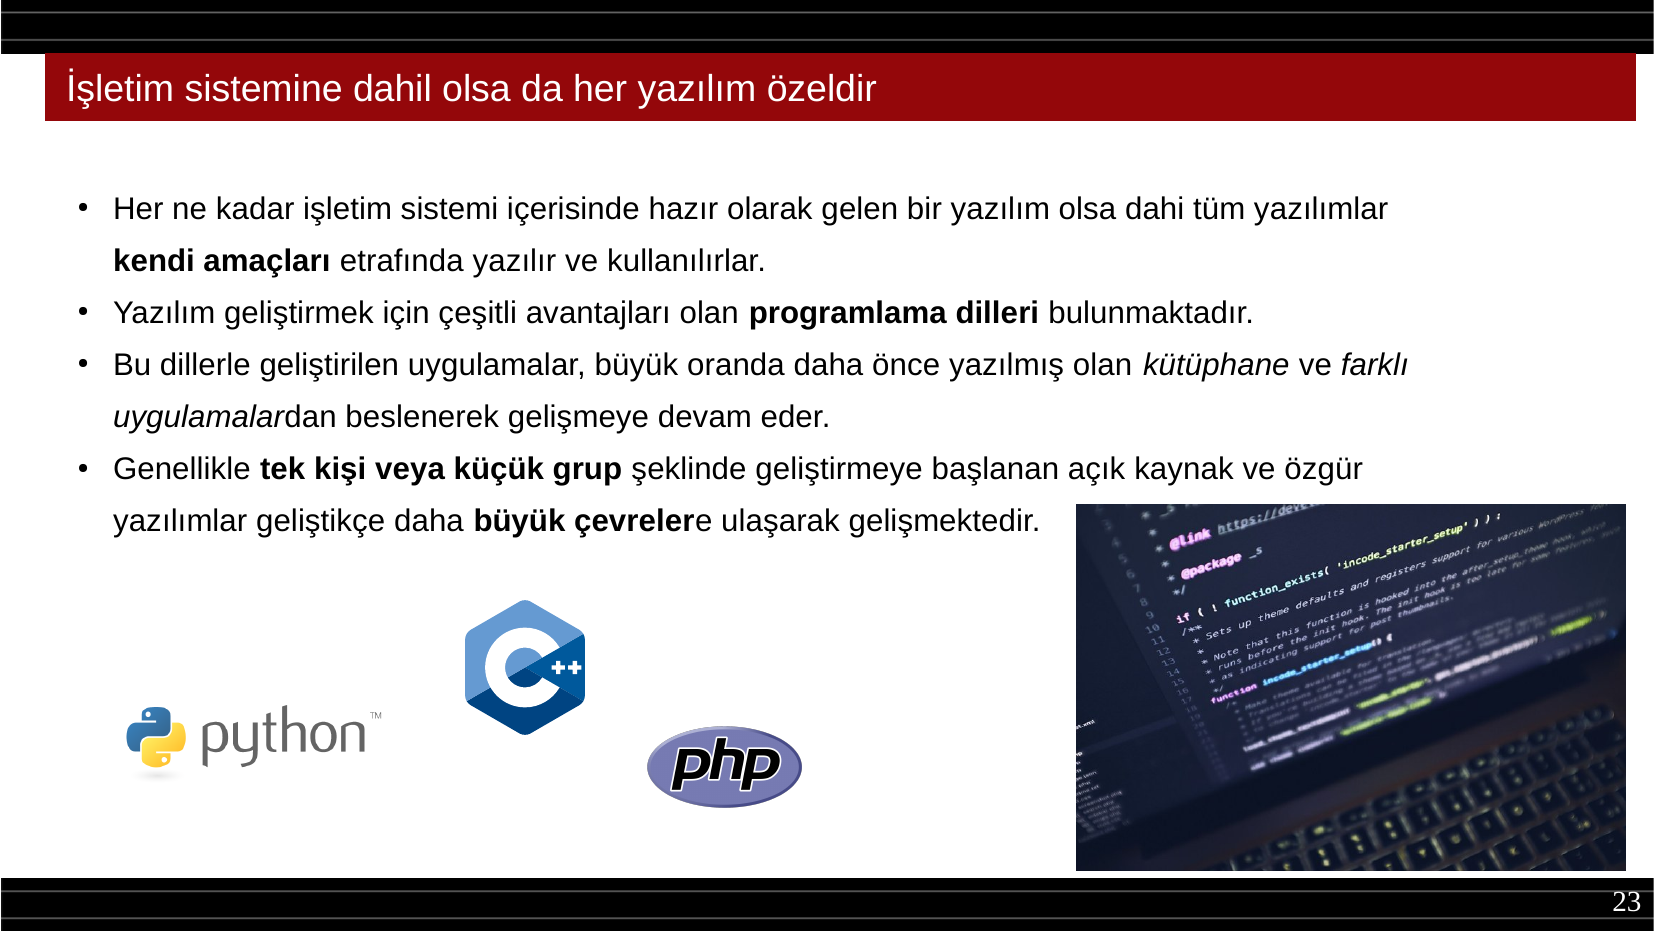

İşletim sistemine dahil olsa da her yazılım özeldir
Her ne kadar işletim sistemi içerisinde hazır olarak gelen bir yazılım olsa dahi tüm yazılımlar kendi amaçları etrafında yazılır ve kullanılırlar.
Yazılım geliştirmek için çeşitli avantajları olan programlama dilleri bulunmaktadır.
Bu dillerle geliştirilen uygulamalar, büyük oranda daha önce yazılmış olan kütüphane ve farklı uygulamalardan beslenerek gelişmeye devam eder.
Genellikle tek kişi veya küçük grup şeklinde geliştirmeye başlanan açık kaynak ve özgür yazılımlar geliştikçe daha büyük çevrelere ulaşarak gelişmektedir.